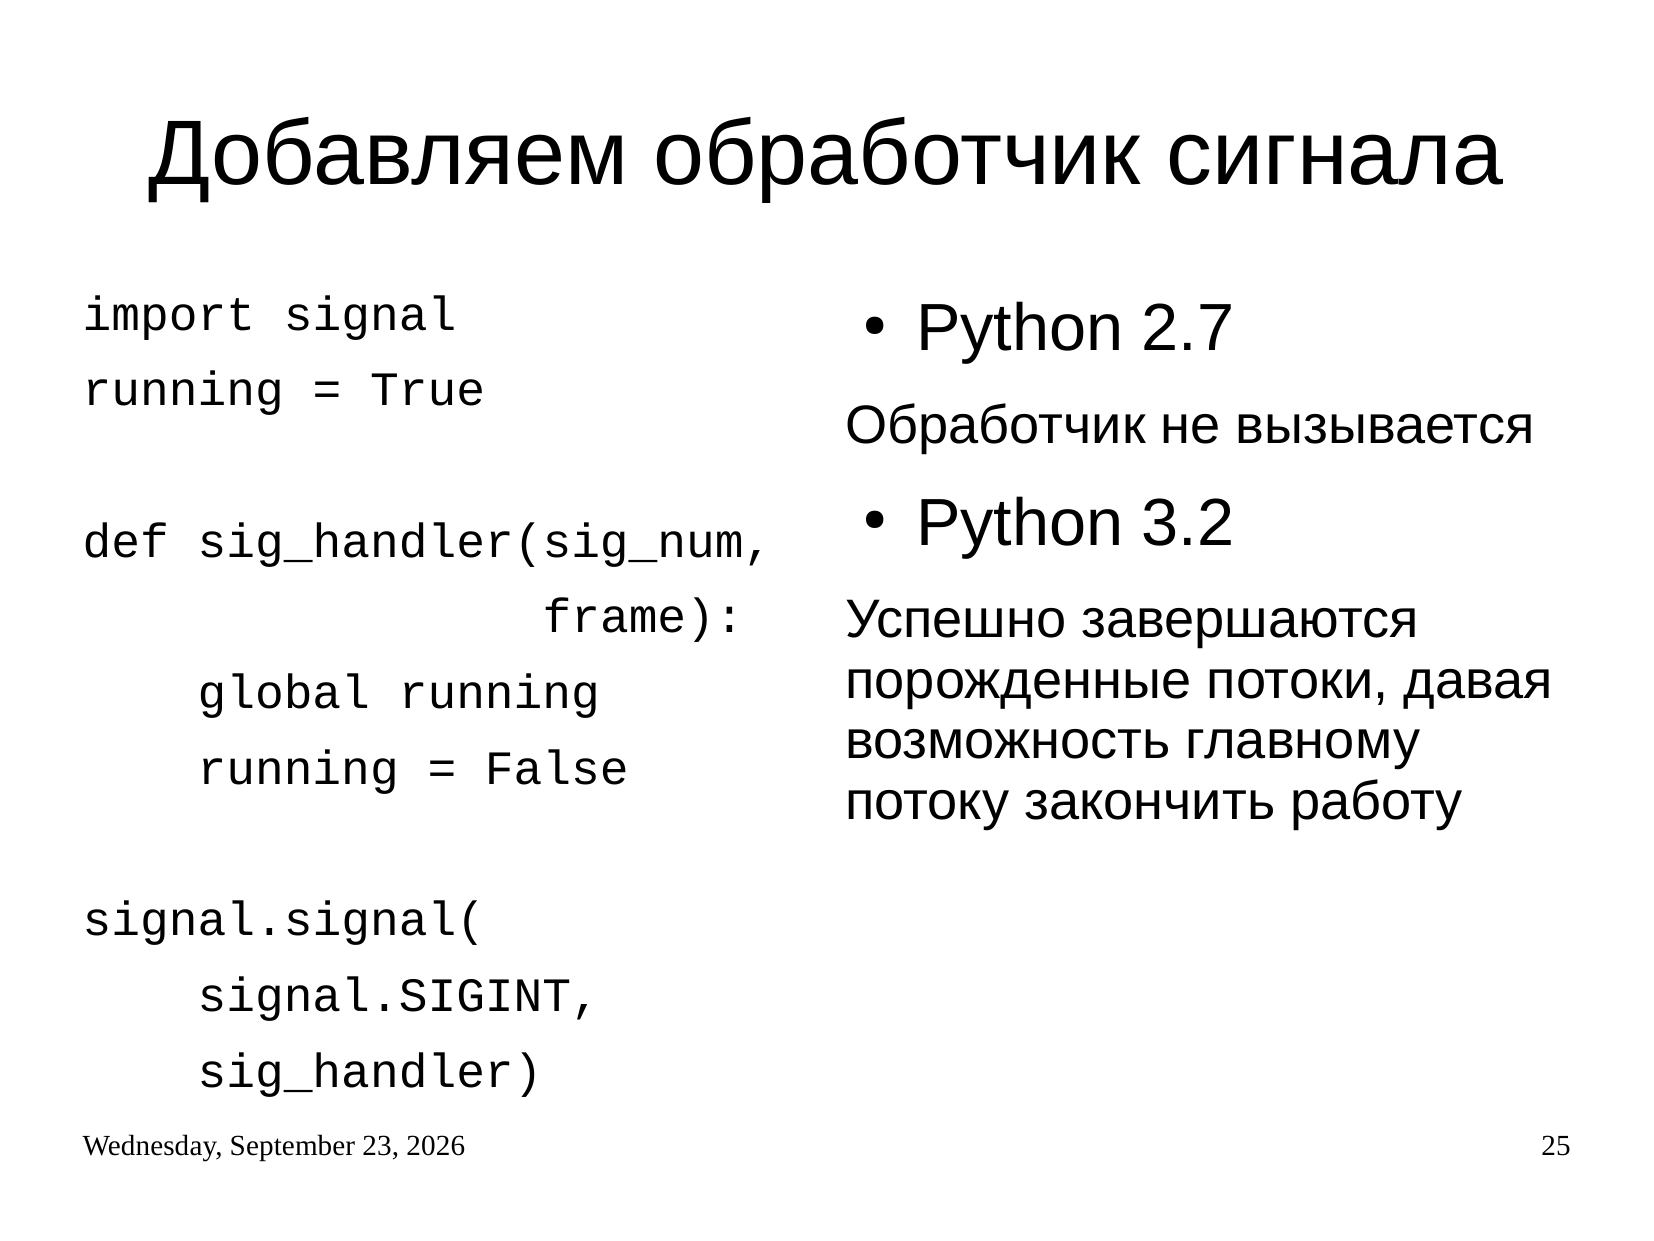

# Добавляем обработчик сигнала
import signal
running = True
def sig_handler(sig_num,
 frame):
 global running
 running = False
signal.signal(
 signal.SIGINT,
 sig_handler)
Python 2.7
Обработчик не вызывается
Python 3.2
Успешно завершаются порожденные потоки, давая возможность главному потоку закончить работу
25